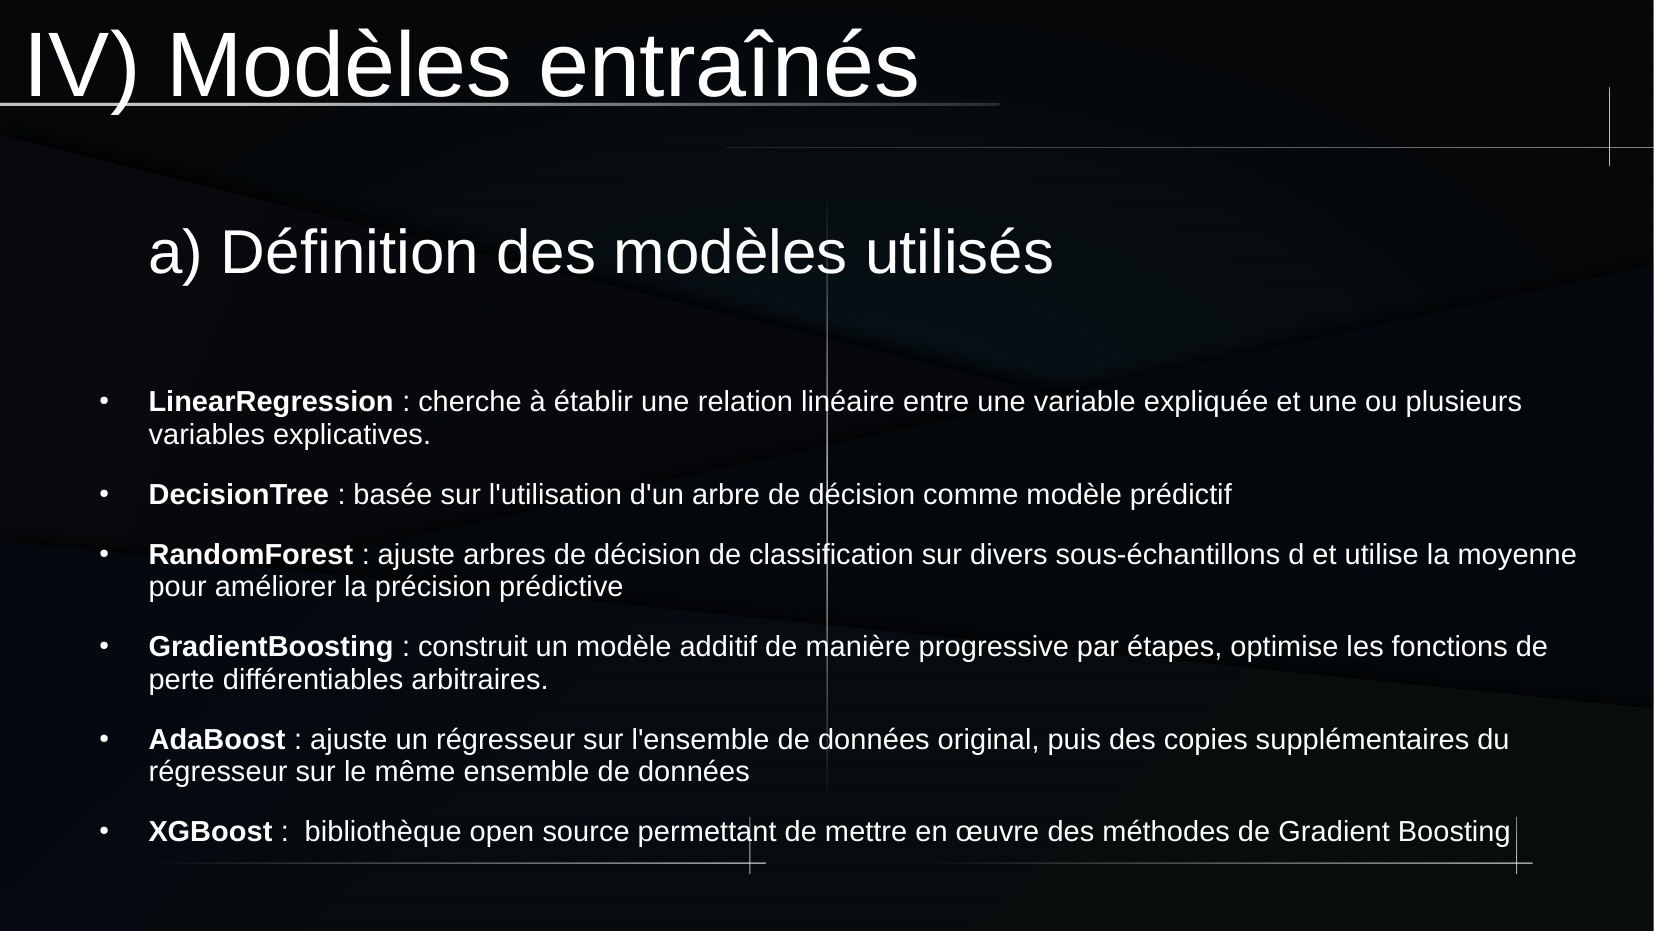

# IV) Modèles entraînés
a) Définition des modèles utilisés
LinearRegression : cherche à établir une relation linéaire entre une variable expliquée et une ou plusieurs variables explicatives.
DecisionTree : basée sur l'utilisation d'un arbre de décision comme modèle prédictif
RandomForest : ajuste arbres de décision de classification sur divers sous-échantillons d et utilise la moyenne pour améliorer la précision prédictive
GradientBoosting : construit un modèle additif de manière progressive par étapes, optimise les fonctions de perte différentiables arbitraires.
AdaBoost : ajuste un régresseur sur l'ensemble de données original, puis des copies supplémentaires du régresseur sur le même ensemble de données
XGBoost : bibliothèque open source permettant de mettre en œuvre des méthodes de Gradient Boosting